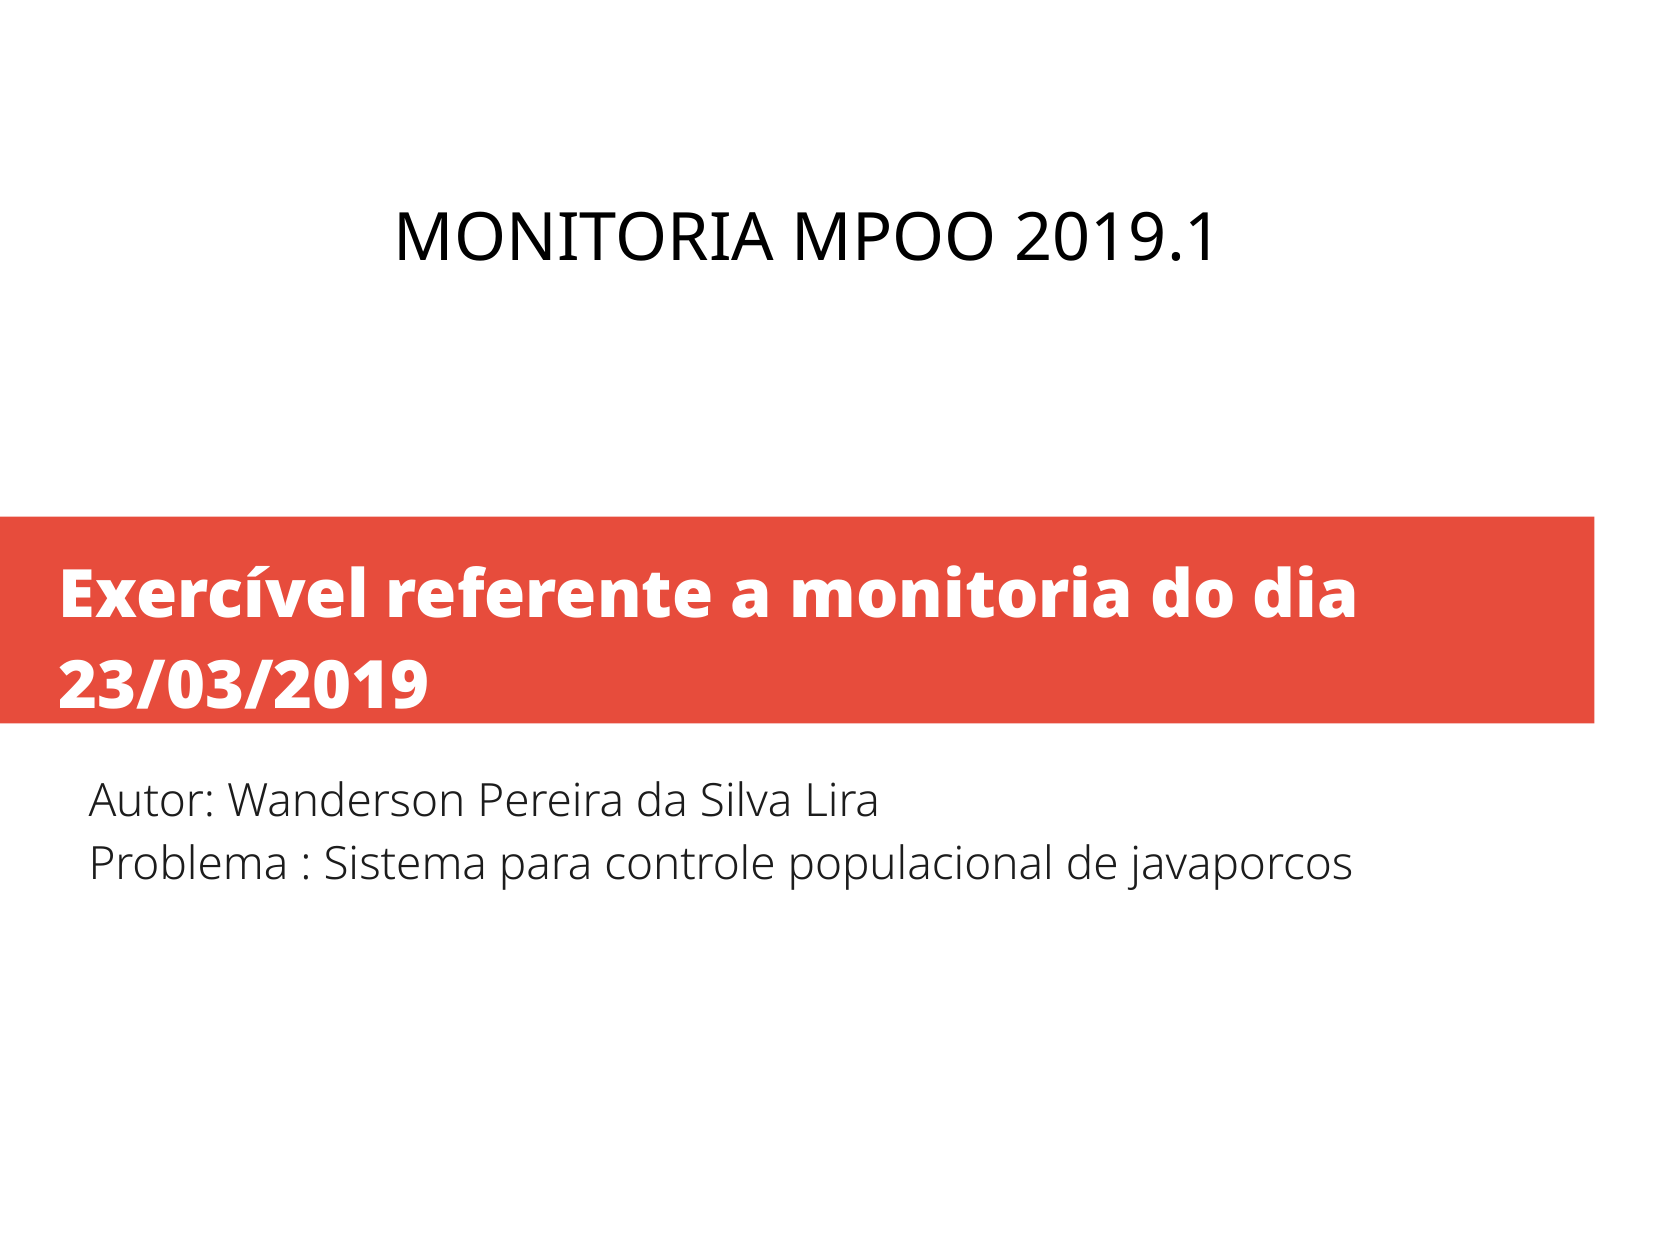

MONITORIA MPOO 2019.1
# Exercível referente a monitoria do dia 23/03/2019
Autor: Wanderson Pereira da Silva Lira
Problema : Sistema para controle populacional de javaporcos